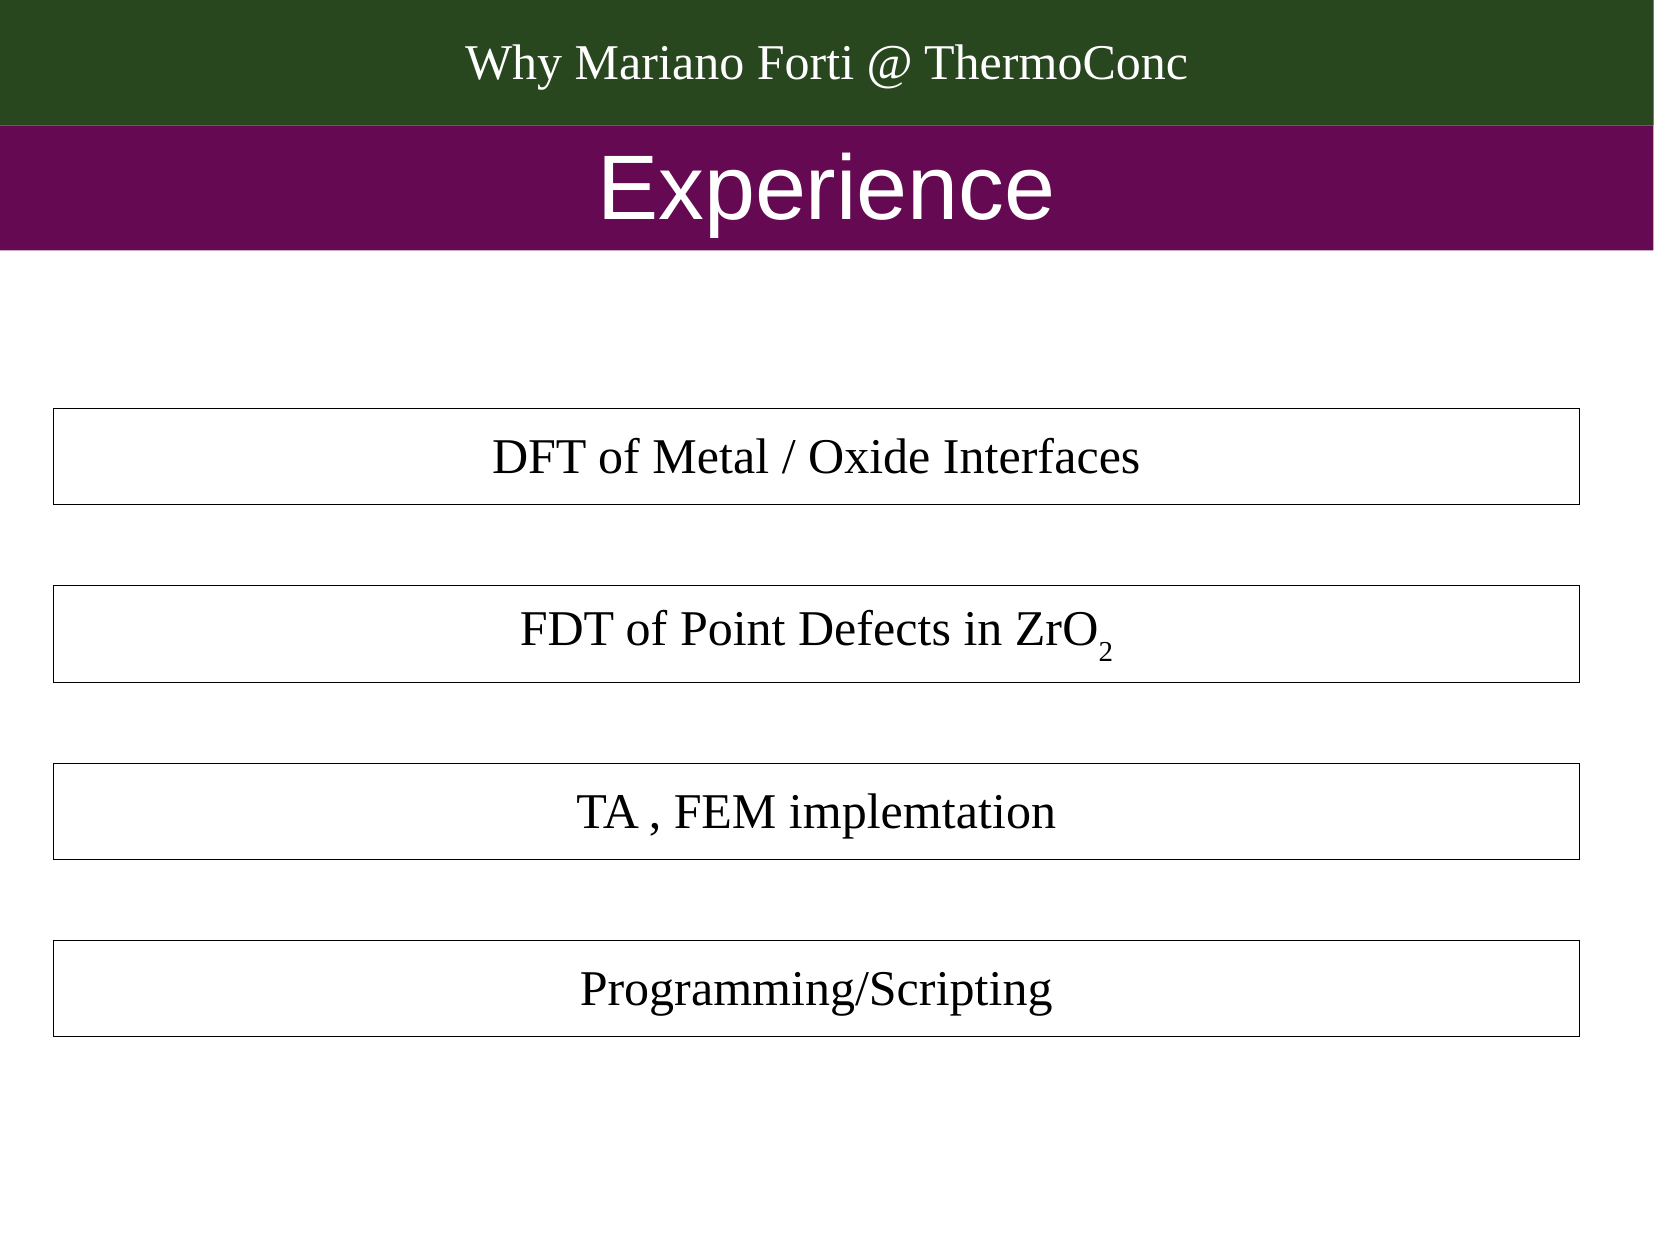

# Experience
DFT of Metal / Oxide Interfaces
FDT of Point Defects in ZrO2
TA , FEM implemtation
Programming/Scripting